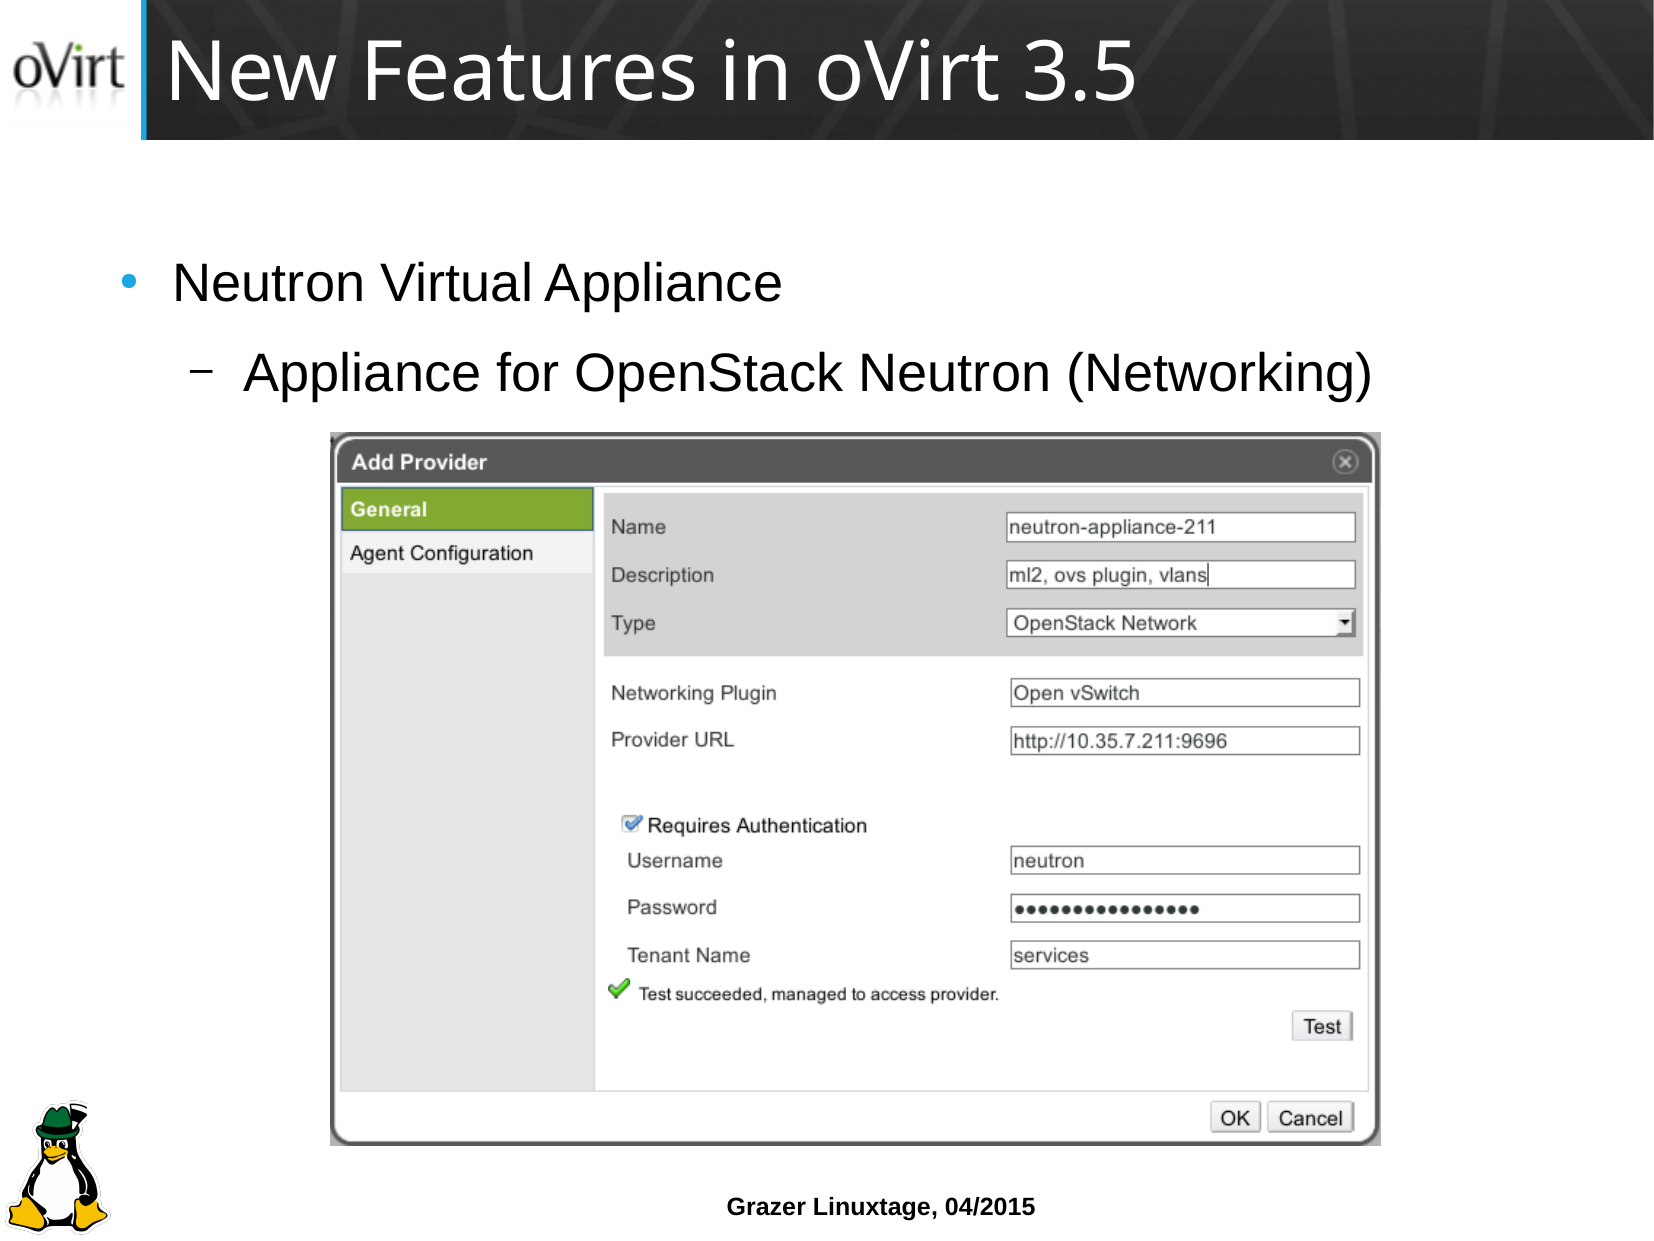

# New Features in oVirt 3.5
Neutron Virtual Appliance
Appliance for OpenStack Neutron (Networking)